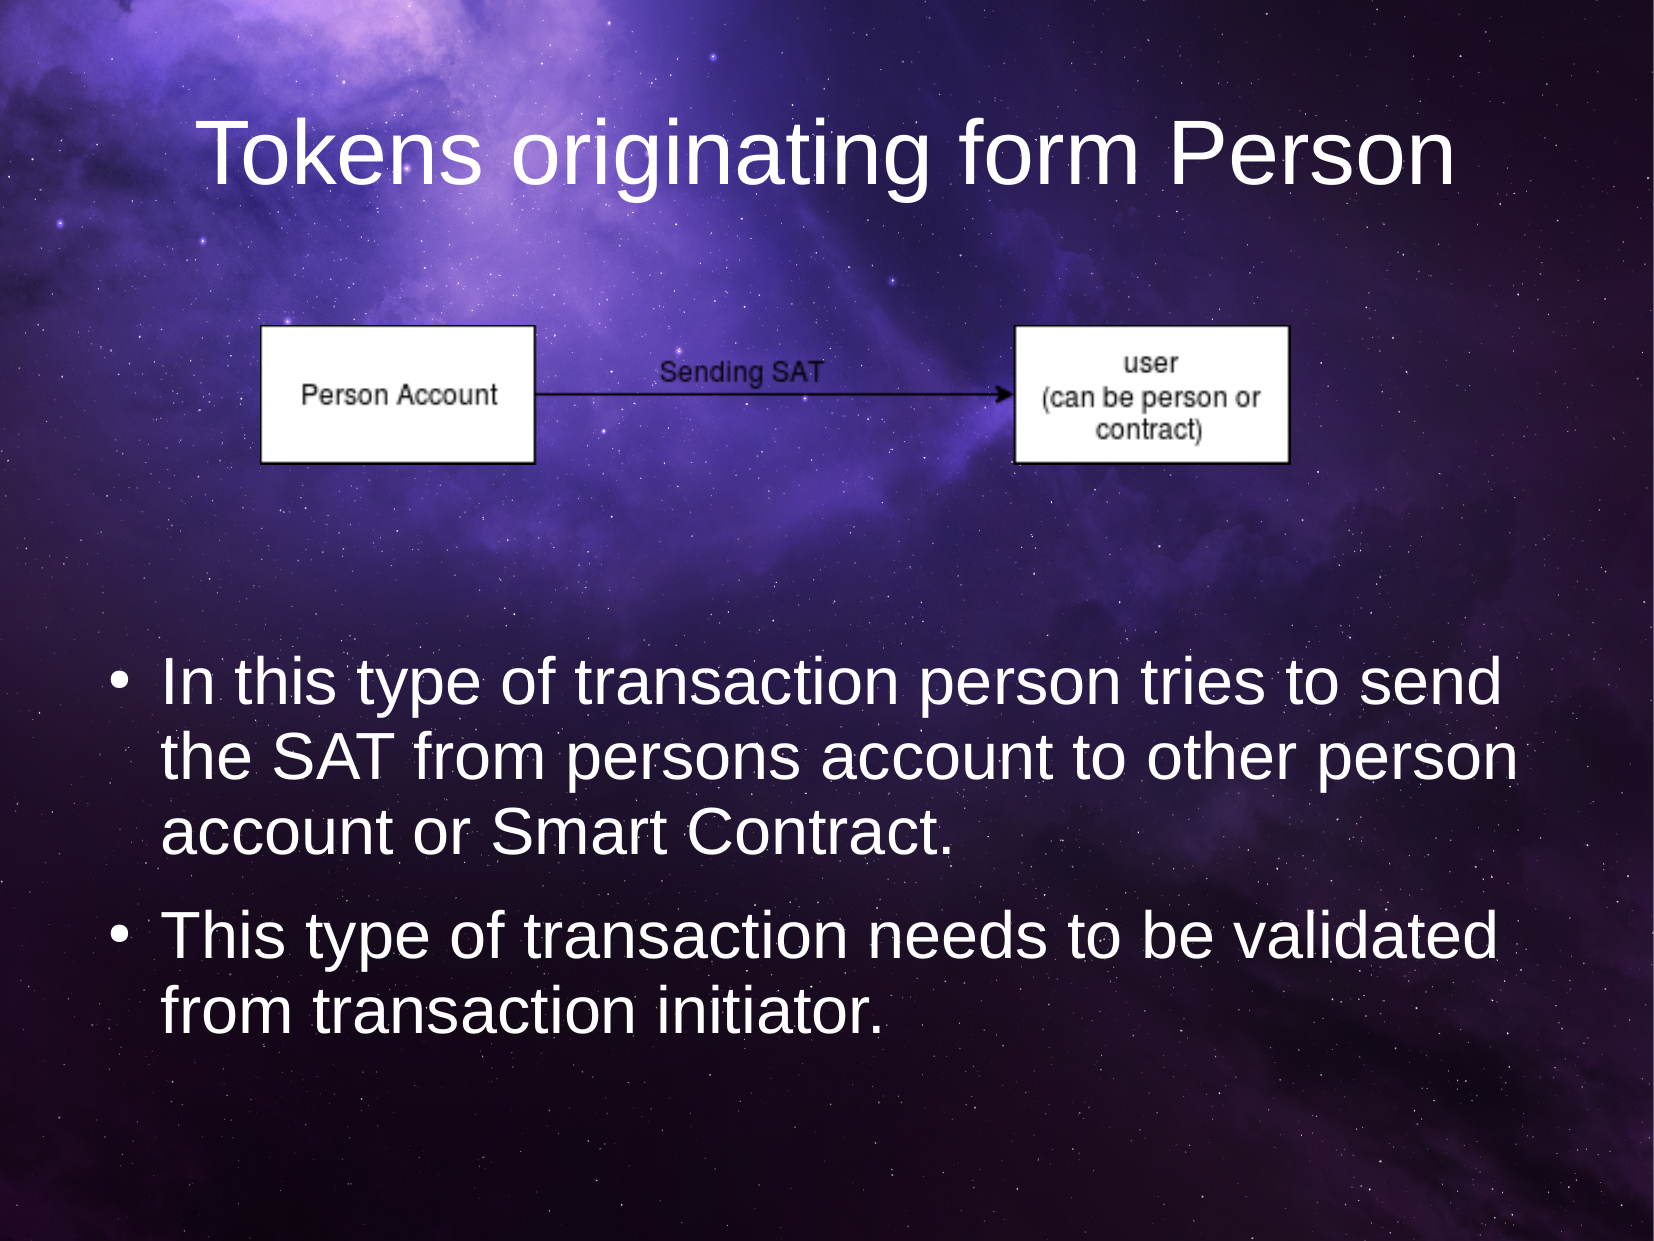

# Tokens originating form Person
In this type of transaction person tries to send the SAT from persons account to other person account or Smart Contract.
This type of transaction needs to be validated from transaction initiator.